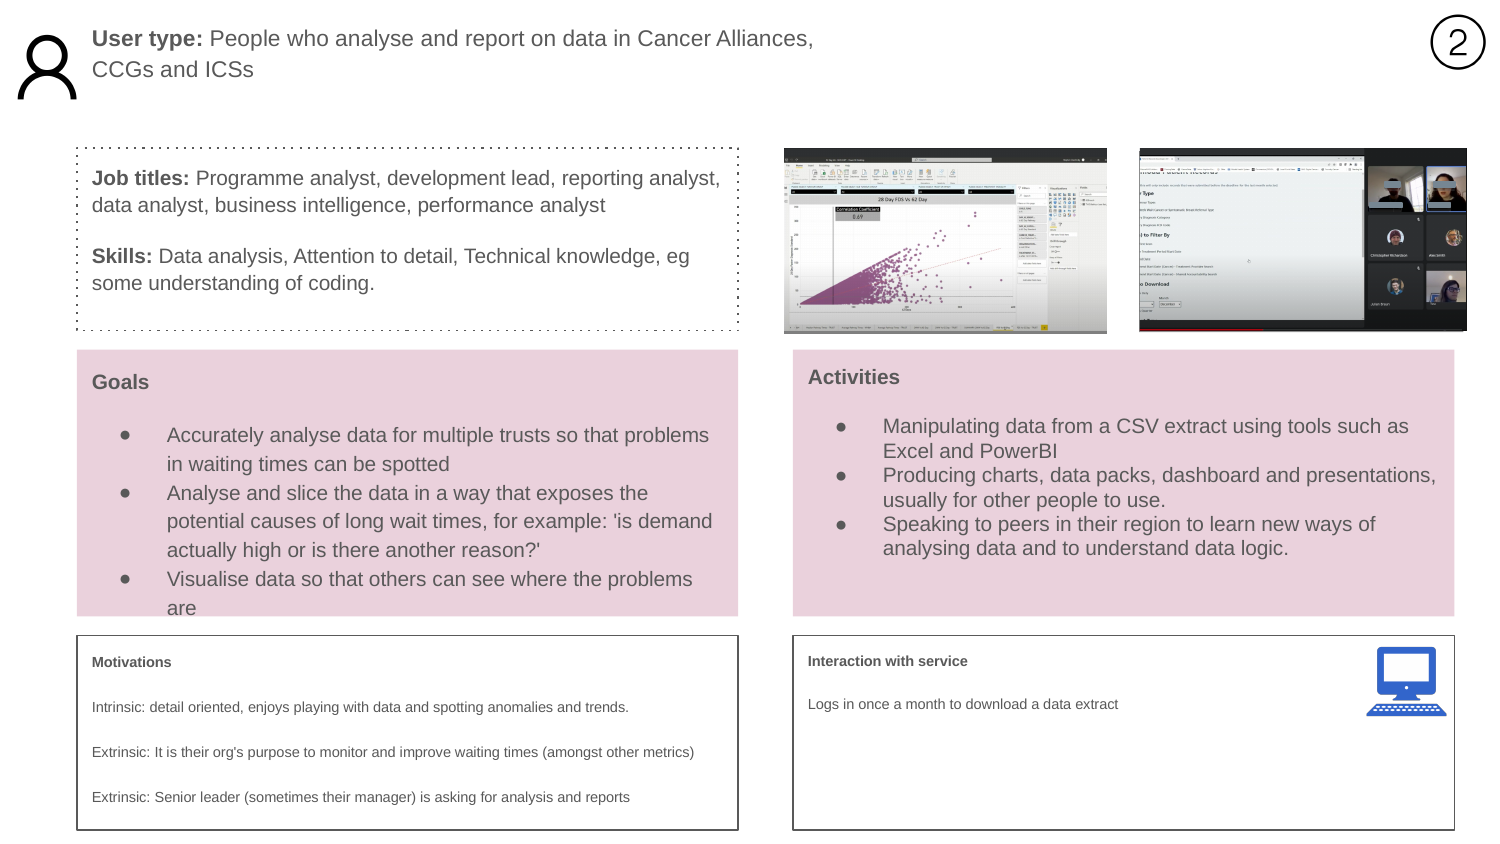

User type: People who analyse and report on data in Cancer Alliances, CCGs and ICSs
# Job titles: Programme analyst, development lead, reporting analyst, data analyst, business intelligence, performance analyst
Skills: Data analysis, Attention to detail, Technical knowledge, eg some understanding of coding.
Goals
Accurately analyse data for multiple trusts so that problems in waiting times can be spotted
Analyse and slice the data in a way that exposes the potential causes of long wait times, for example: 'is demand actually high or is there another reason?'
Visualise data so that others can see where the problems are
Activities
Manipulating data from a CSV extract using tools such as Excel and PowerBI
Producing charts, data packs, dashboard and presentations, usually for other people to use.
Speaking to peers in their region to learn new ways of analysing data and to understand data logic.
Motivations
Intrinsic: detail oriented, enjoys playing with data and spotting anomalies and trends.
Extrinsic: It is their org's purpose to monitor and improve waiting times (amongst other metrics)
Extrinsic: Senior leader (sometimes their manager) is asking for analysis and reports
Interaction with service
Logs in once a month to download a data extract